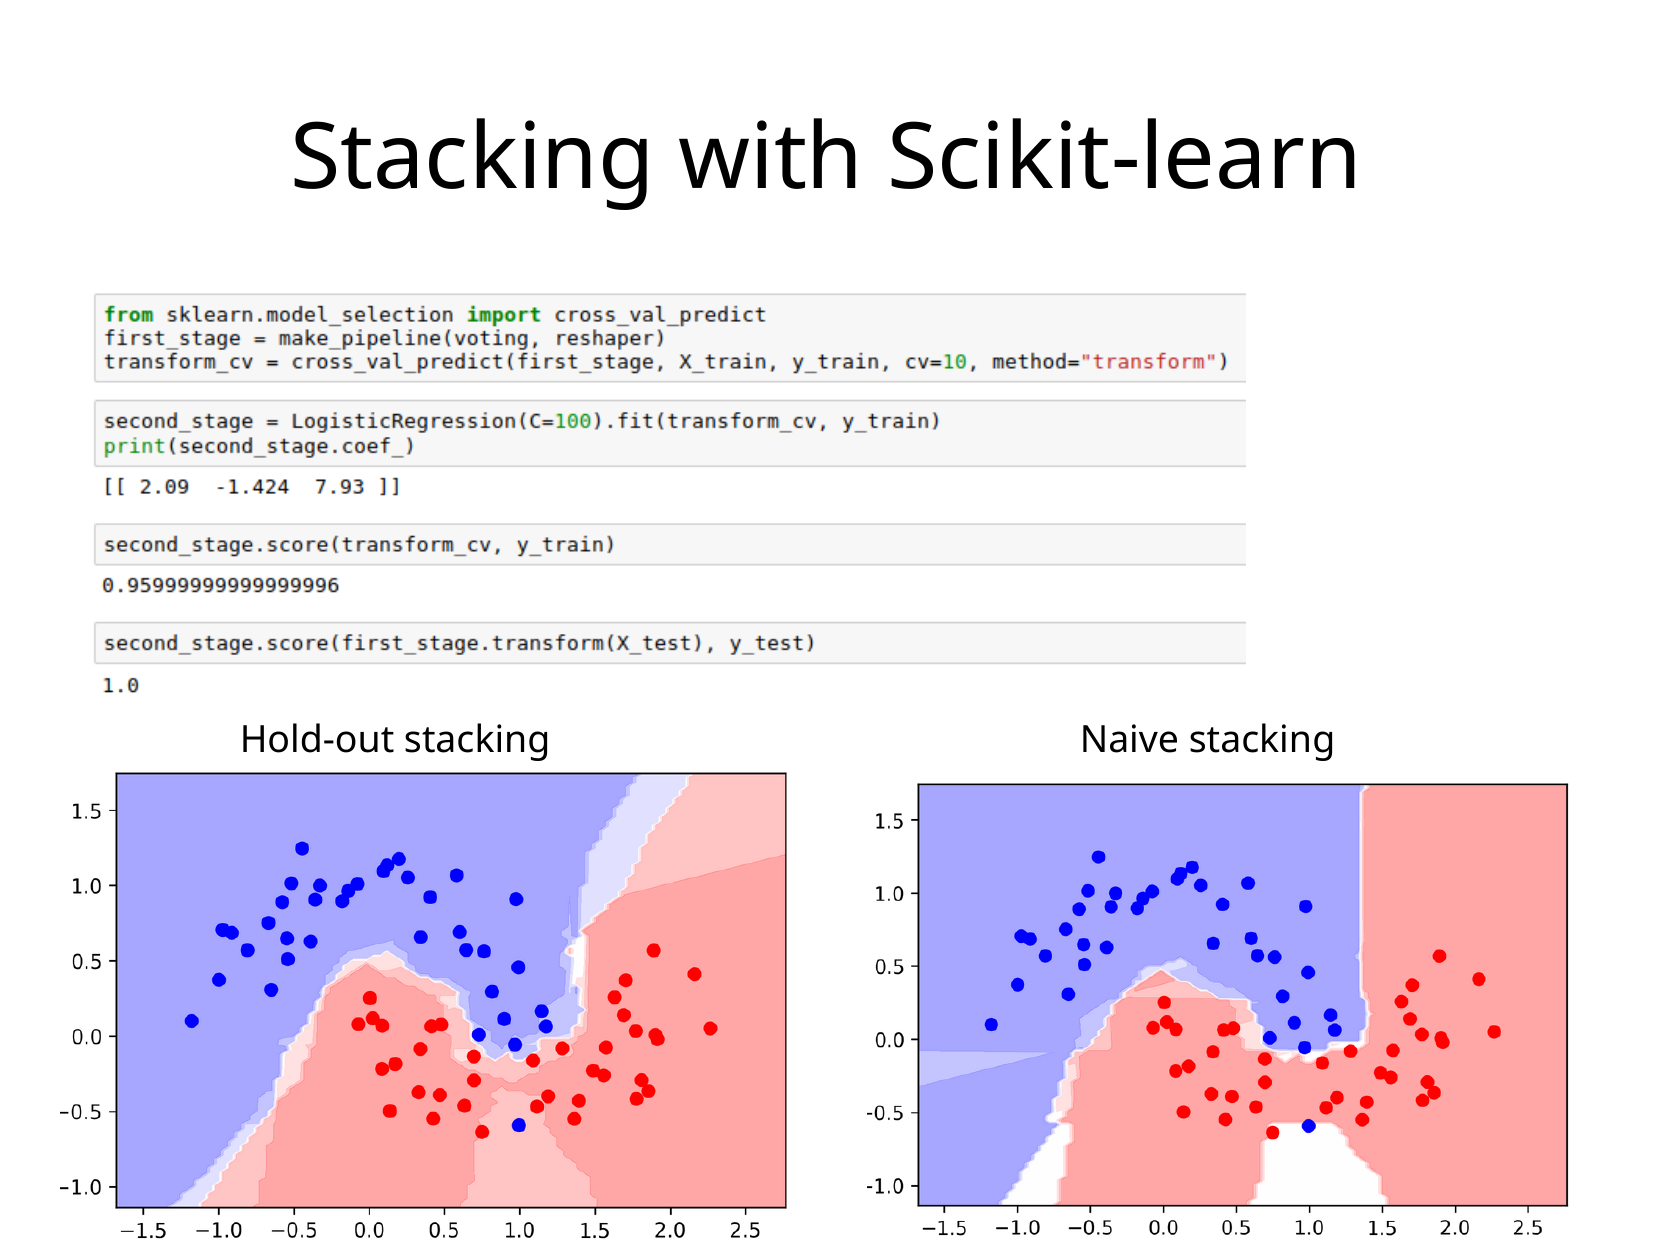

# Stacking with Scikit-learn
Hold-out stacking
Naive stacking